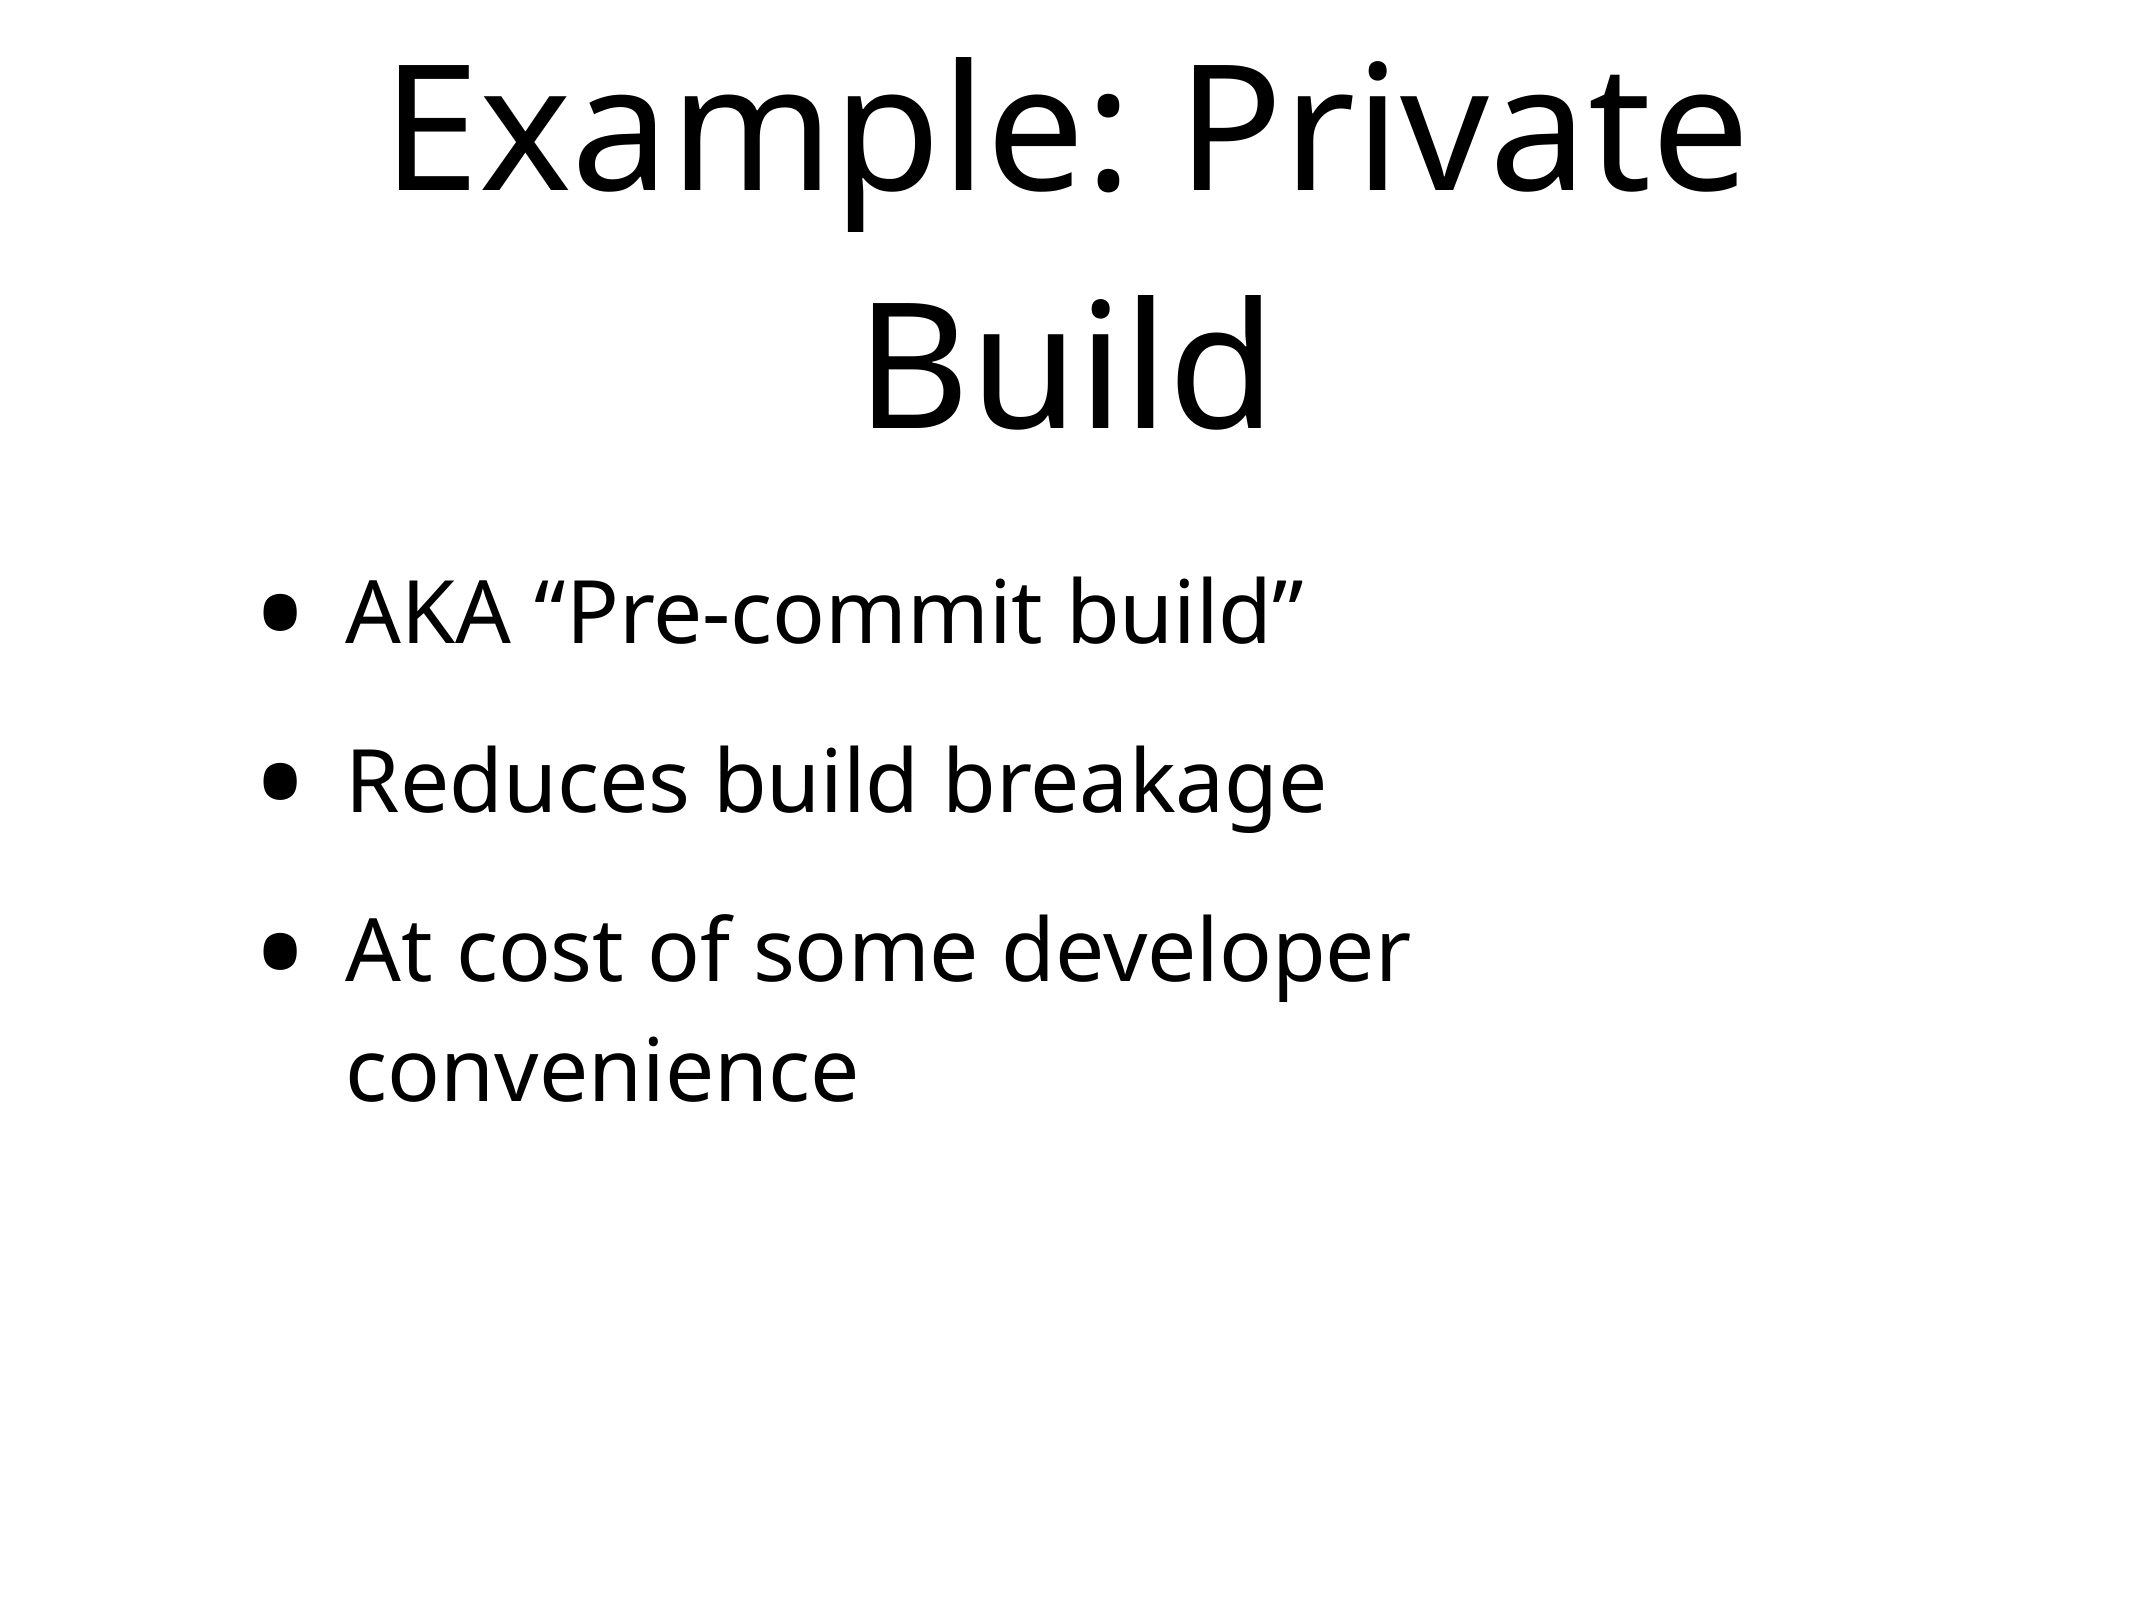

# Example: Private Build
AKA “Pre-commit build”
Reduces build breakage
At cost of some developer convenience